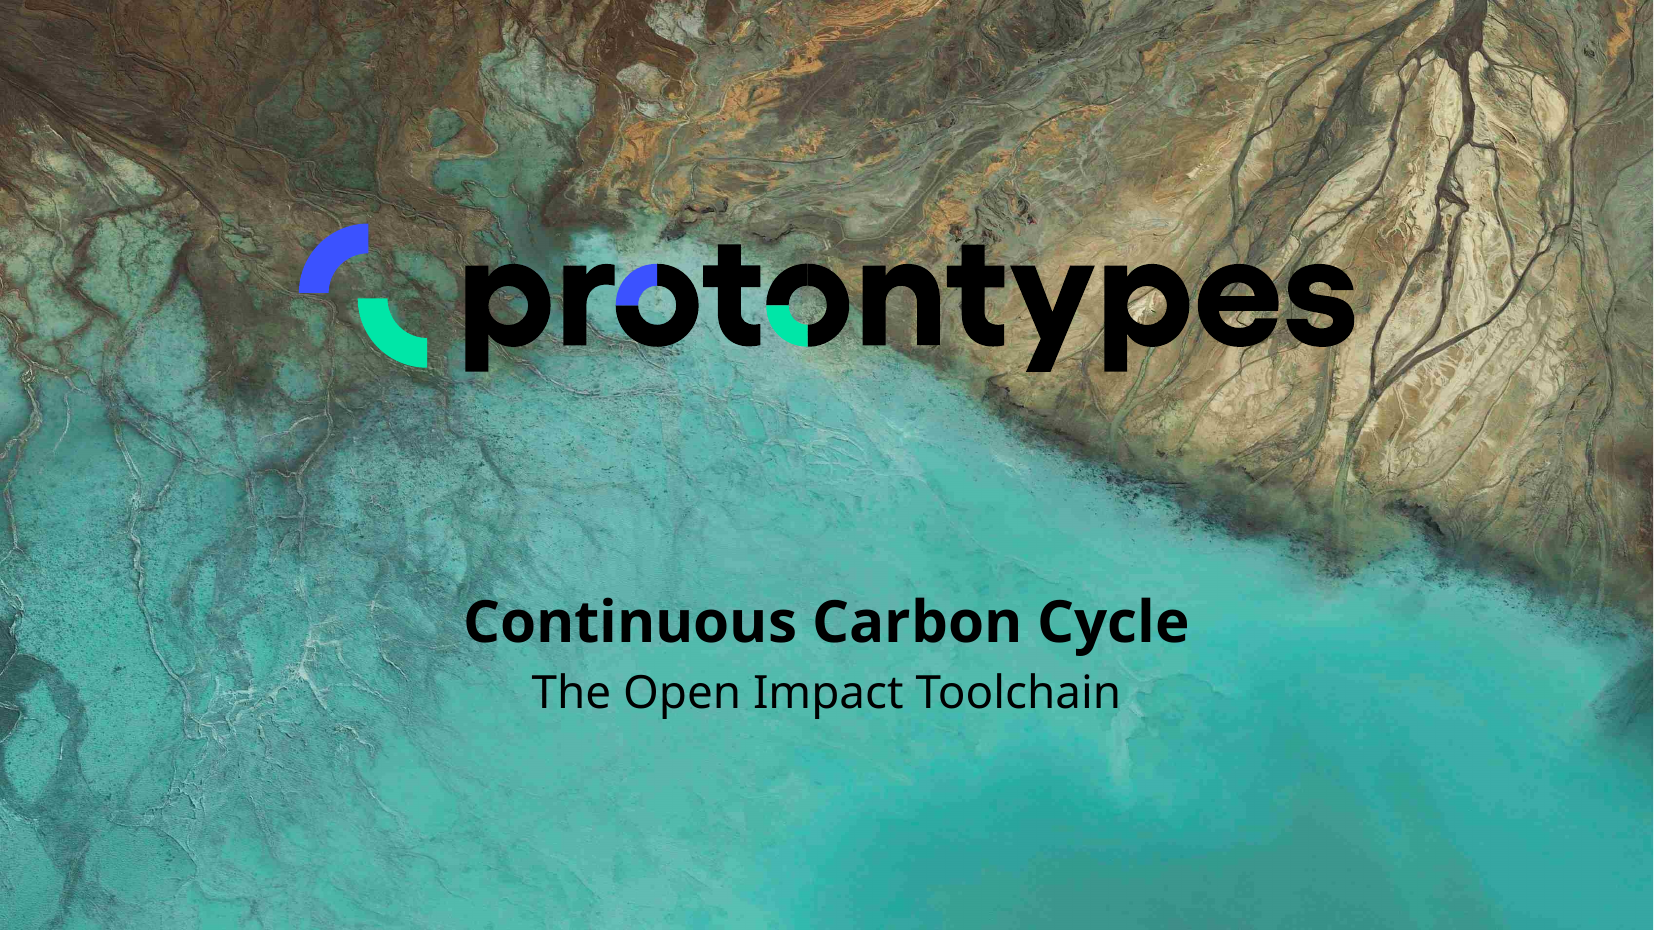

# Continuous Carbon Cycle The Open Impact Toolchain